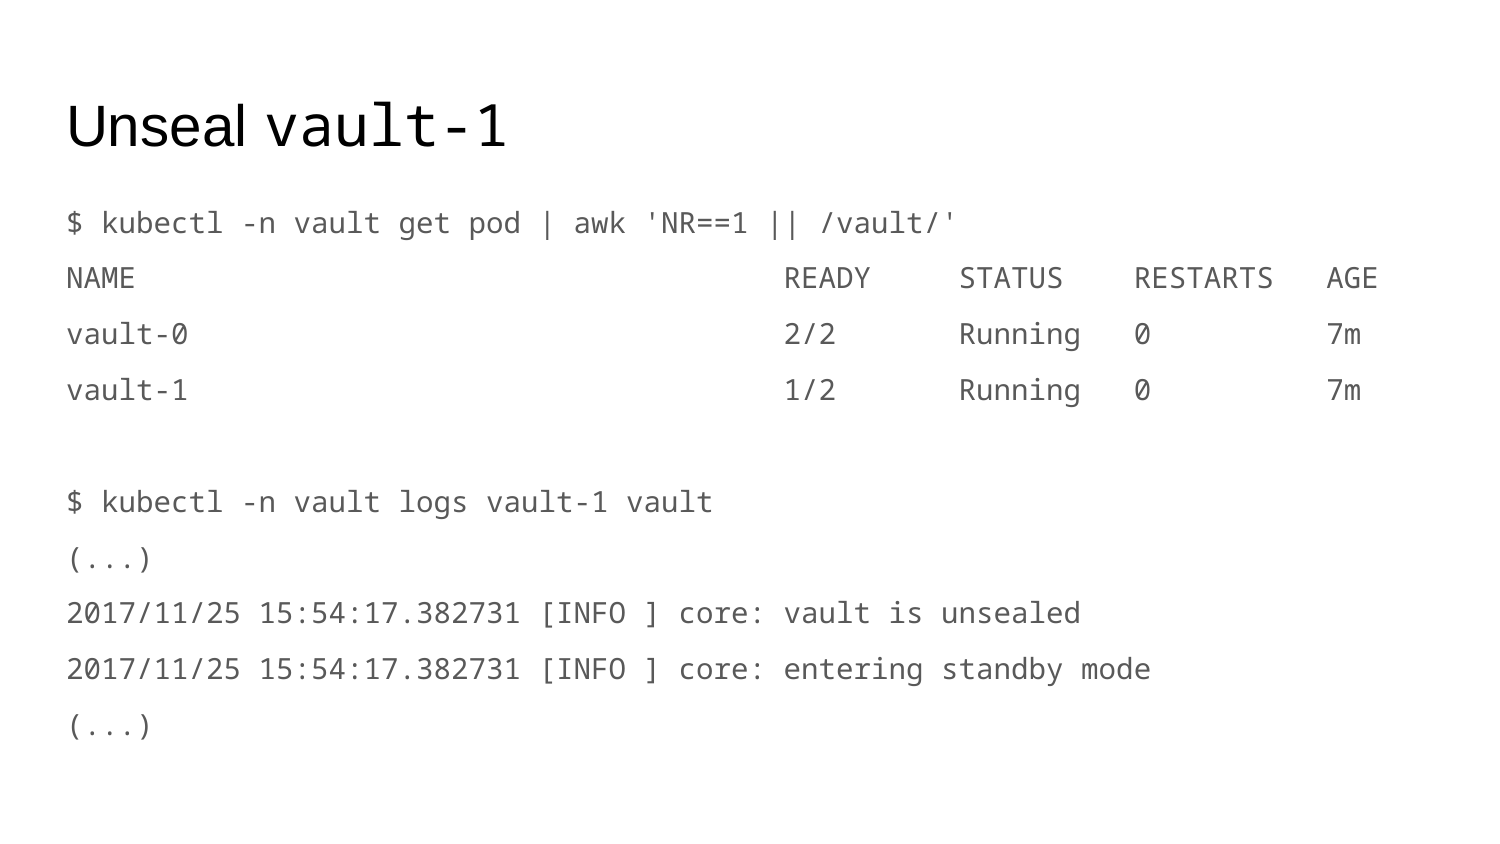

# Unseal vault-1
$ kubectl -n vault get pod | awk 'NR==1 || /vault/'
NAME READY STATUS RESTARTS AGE
vault-0 2/2 Running 0 7m
vault-1 1/2 Running 0 7m
$ kubectl -n vault logs vault-1 vault
(...)
2017/11/25 15:54:17.382731 [INFO ] core: vault is unsealed
2017/11/25 15:54:17.382731 [INFO ] core: entering standby mode
(...)